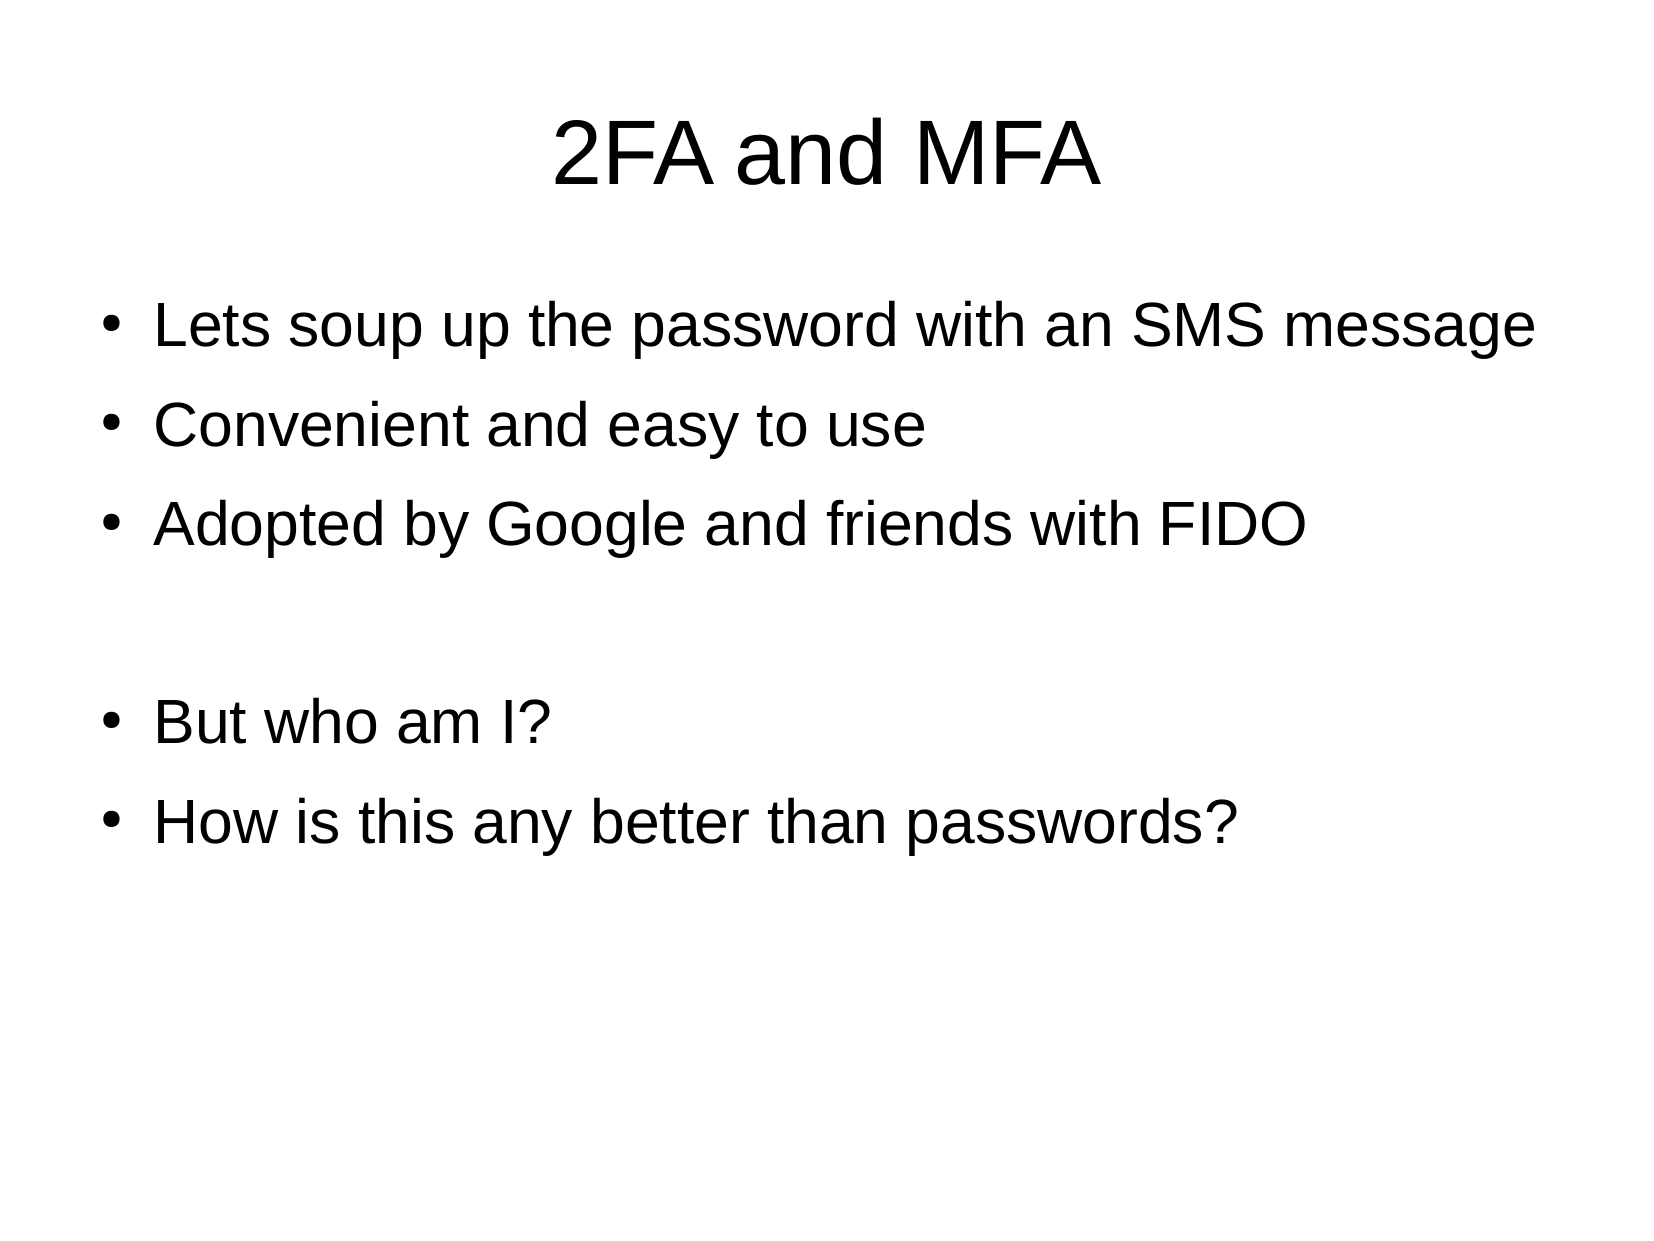

# 2FA and MFA
Lets soup up the password with an SMS message
Convenient and easy to use
Adopted by Google and friends with FIDO
But who am I?
How is this any better than passwords?